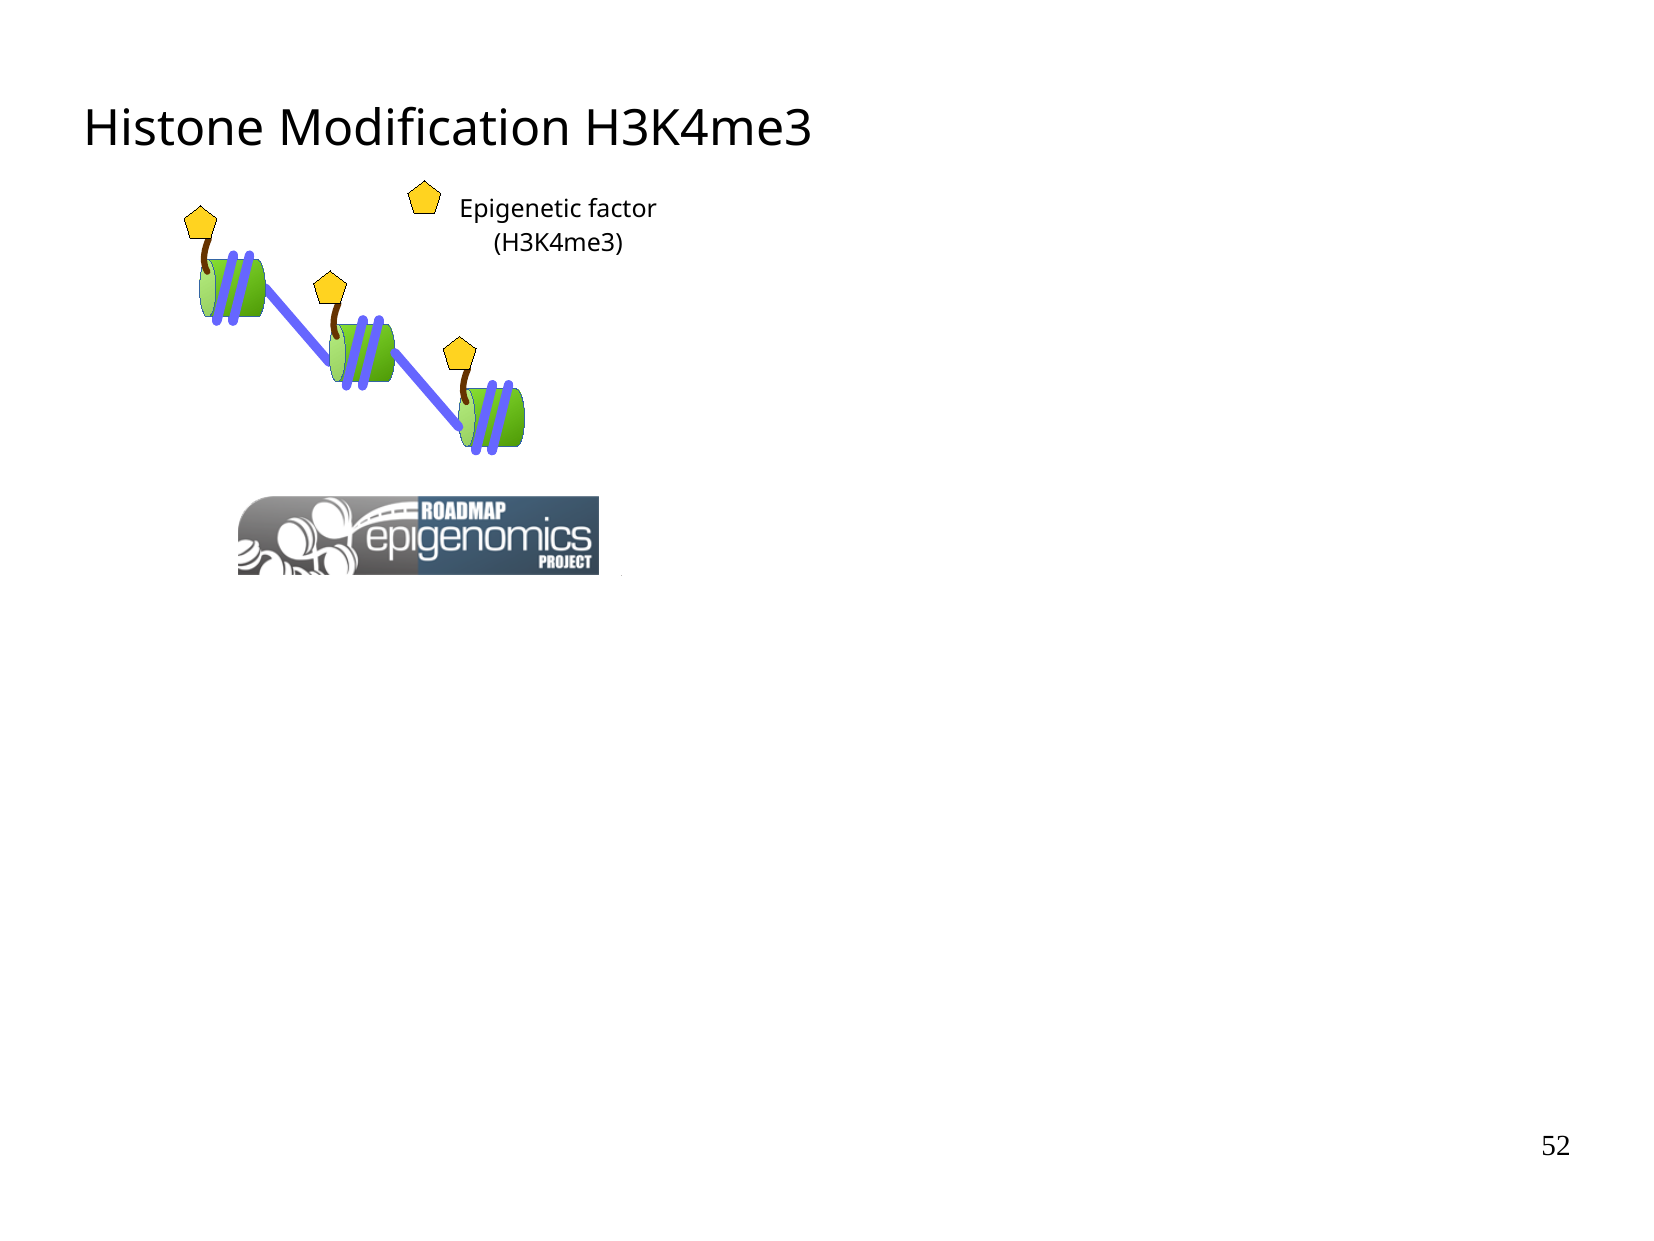

Histone Modification H3K4me3
Epigenetic factor
(H3K4me3)
52